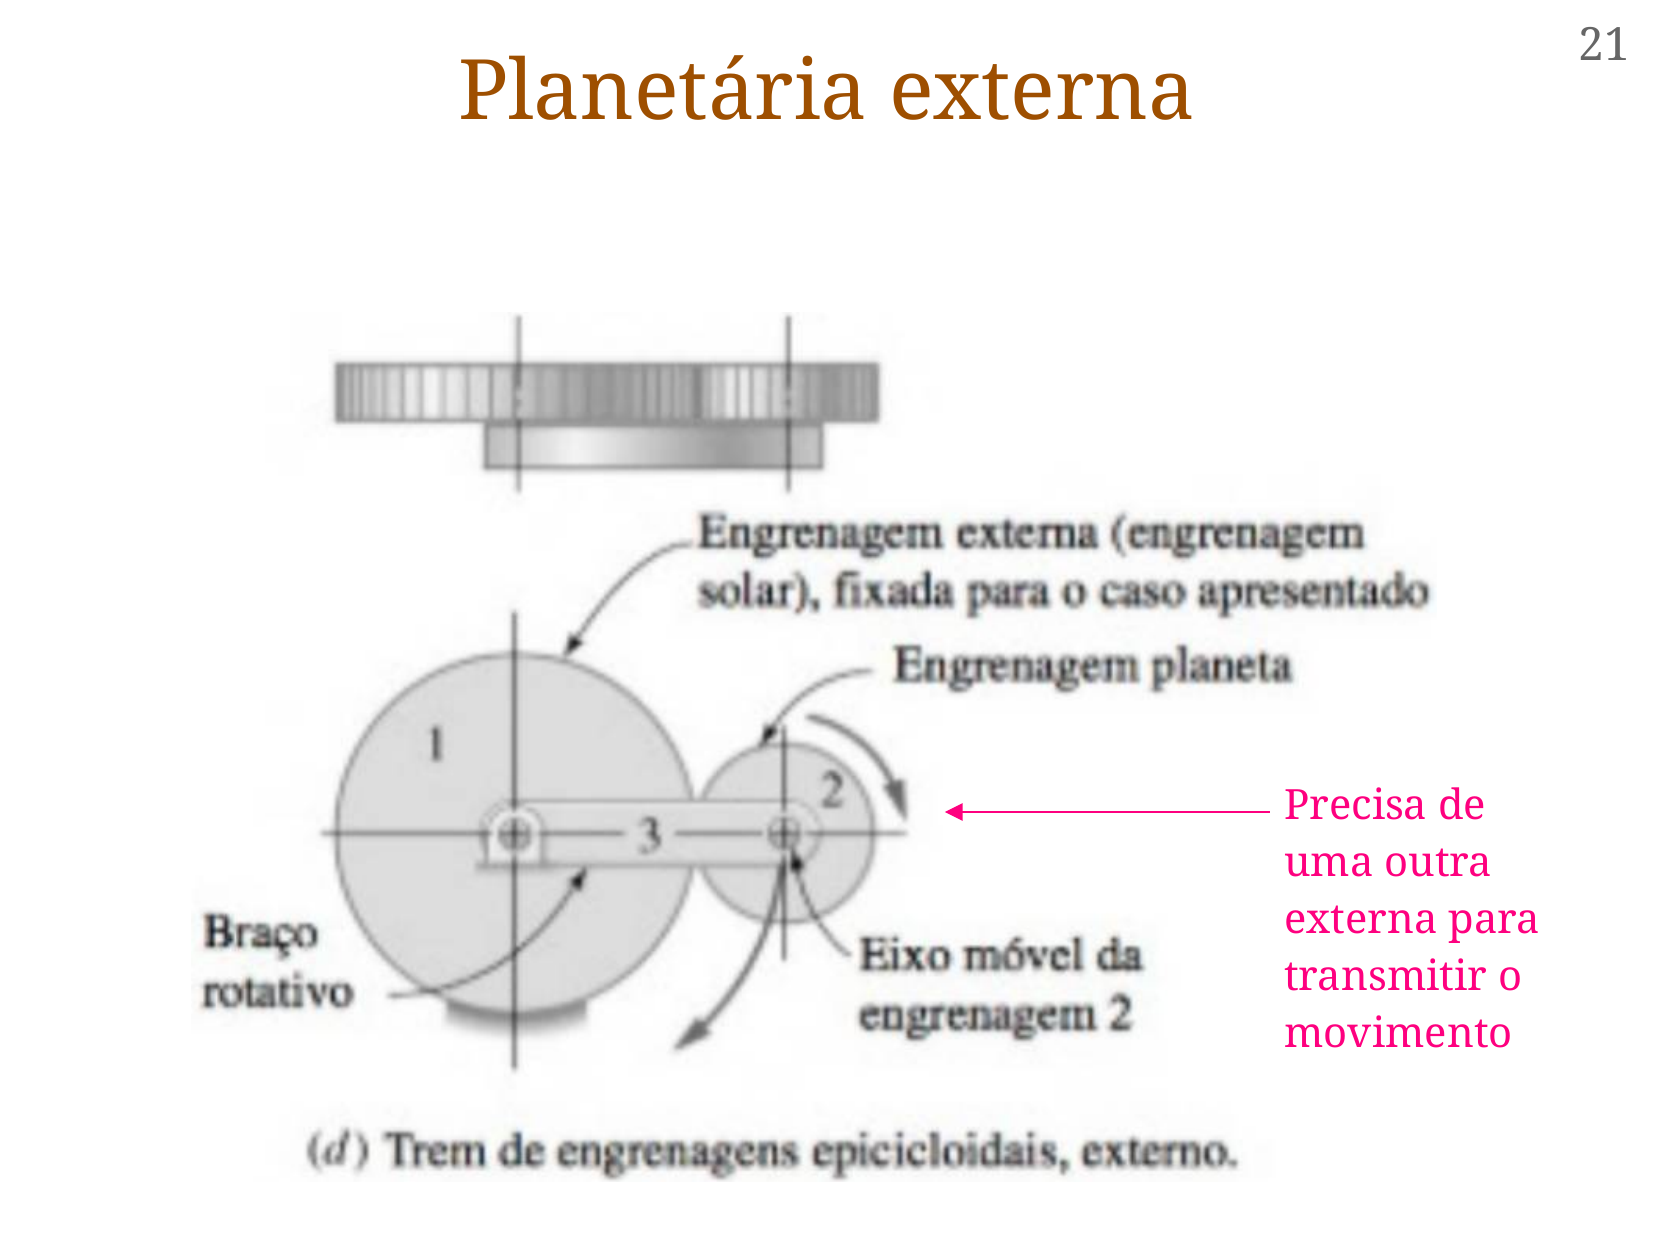

21
# Planetária externa
Precisa de uma outra externa para transmitir o movimento